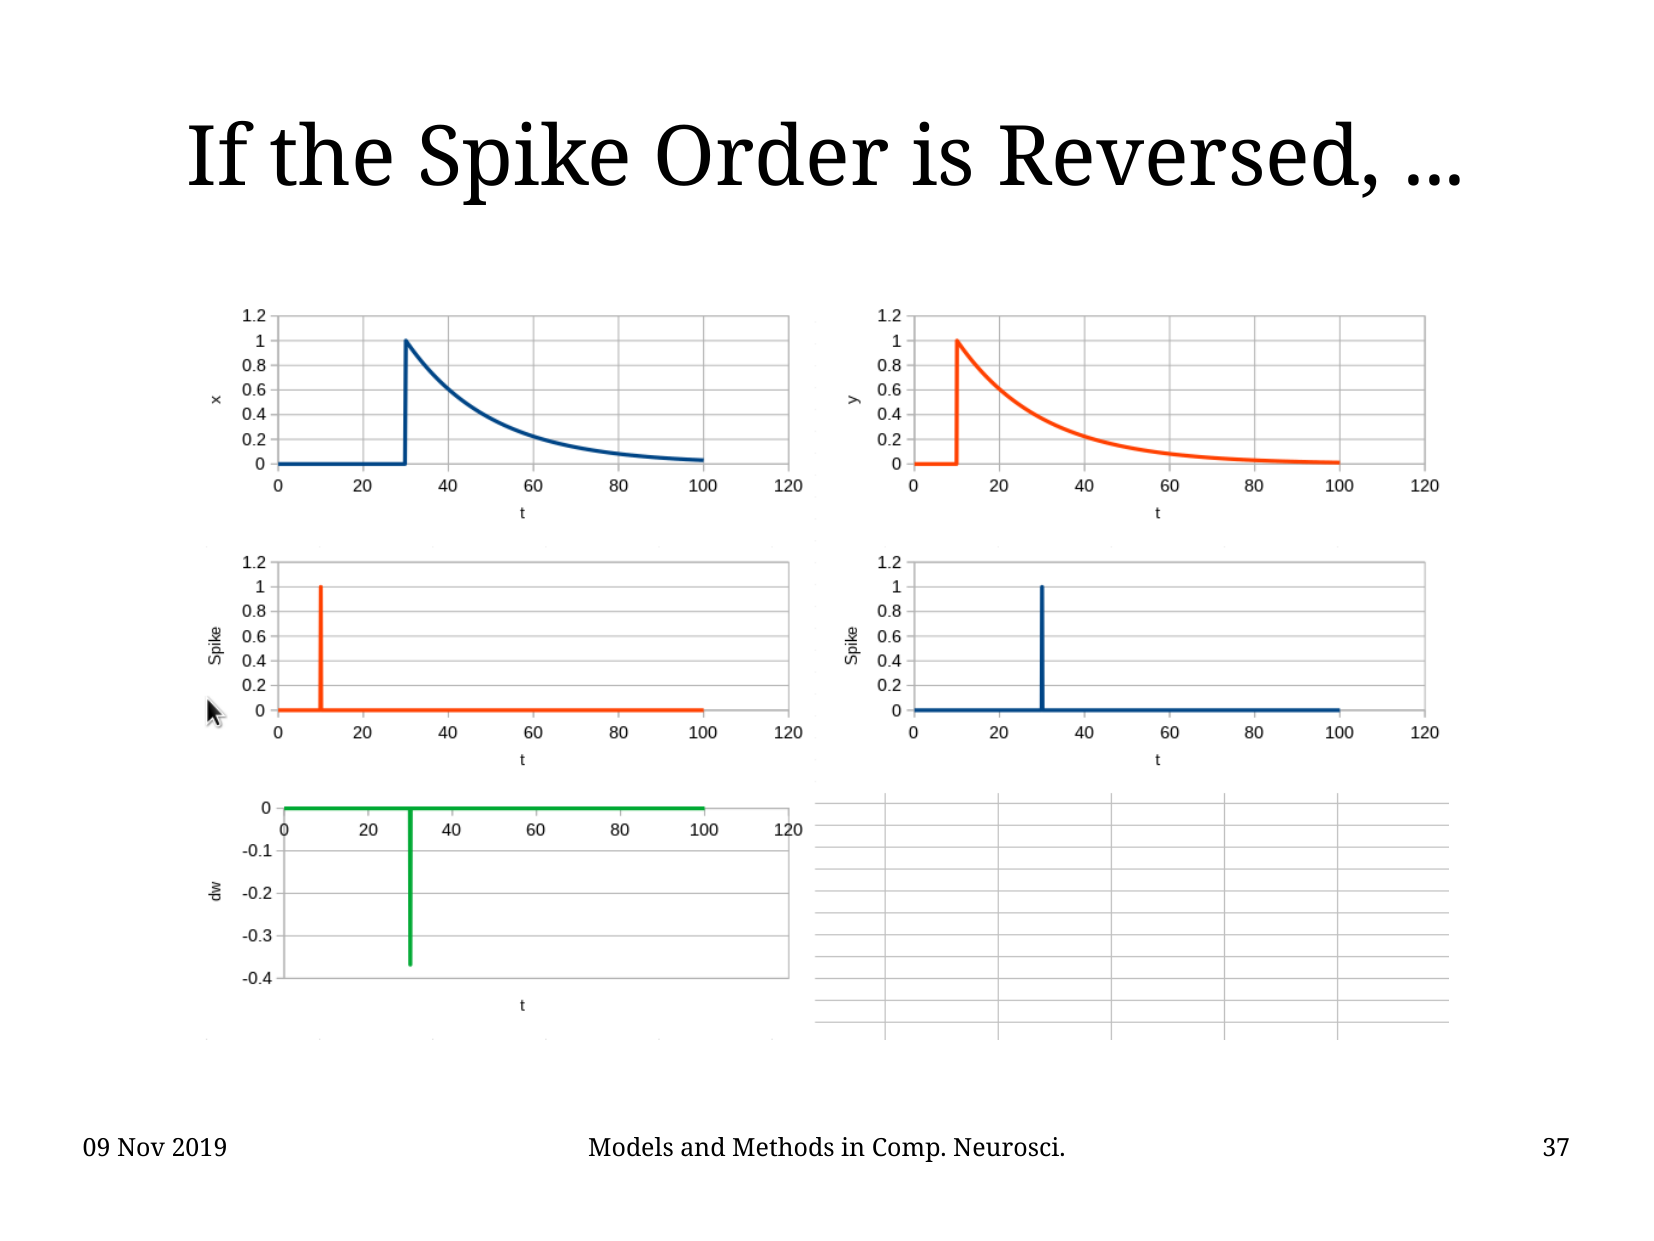

# If the Spike Order is Reversed, ...
09 Nov 2019
Models and Methods in Comp. Neurosci.
37